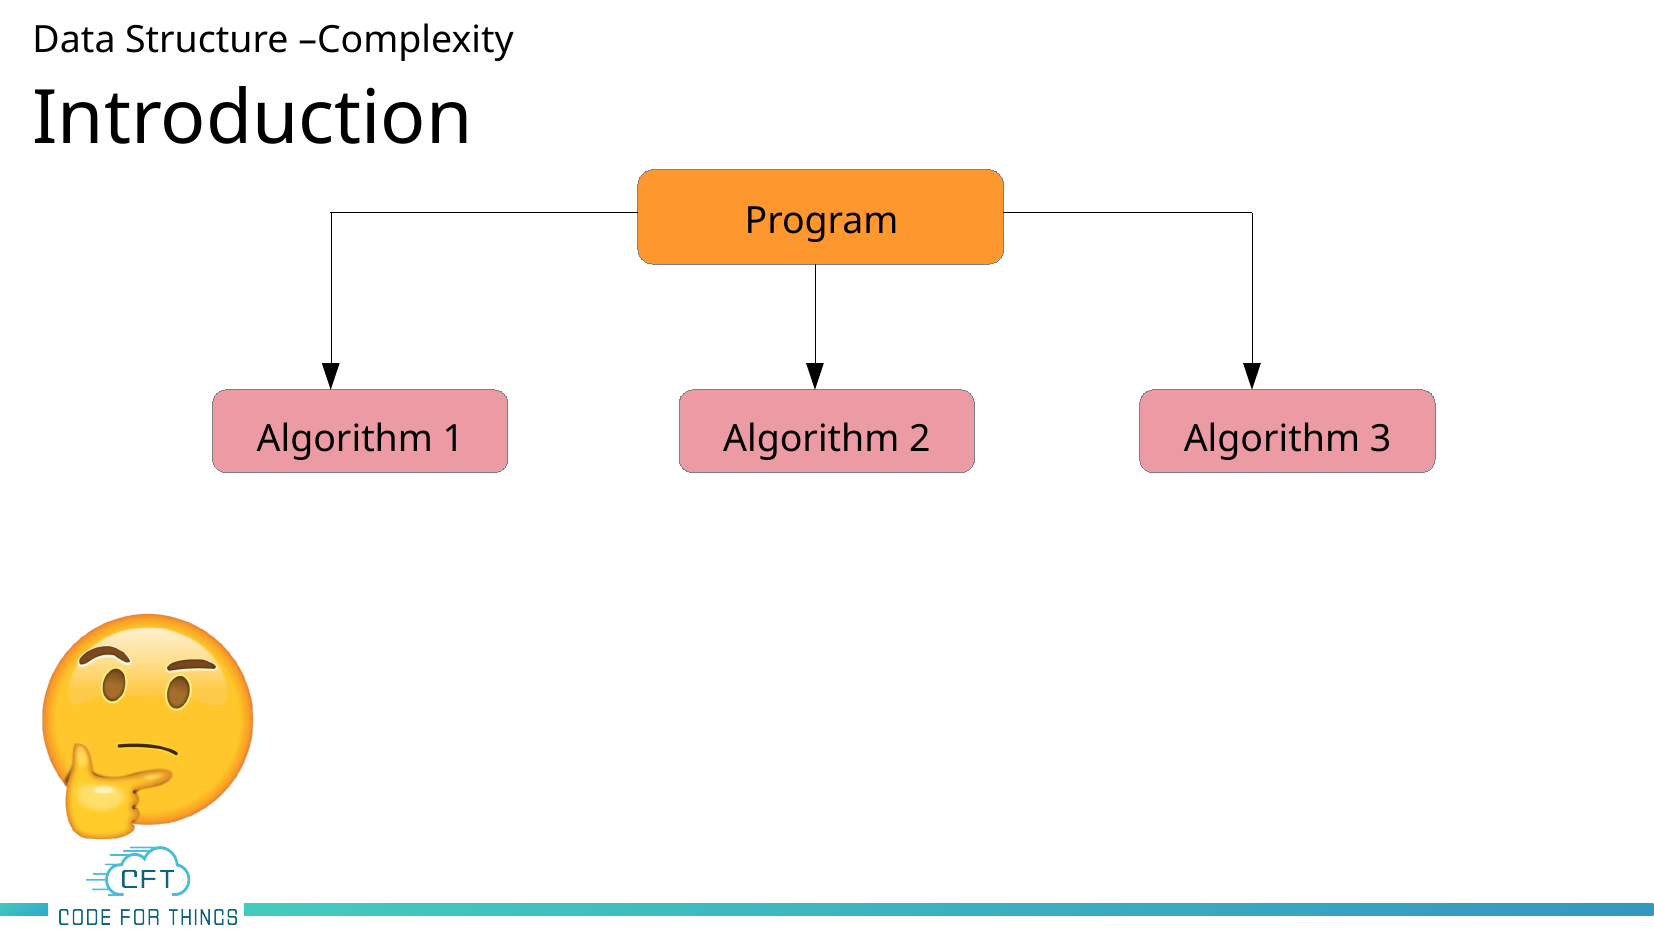

# Data Structure –Complexity Introduction
 Program
Algorithm 1
Algorithm 2
Algorithm 3